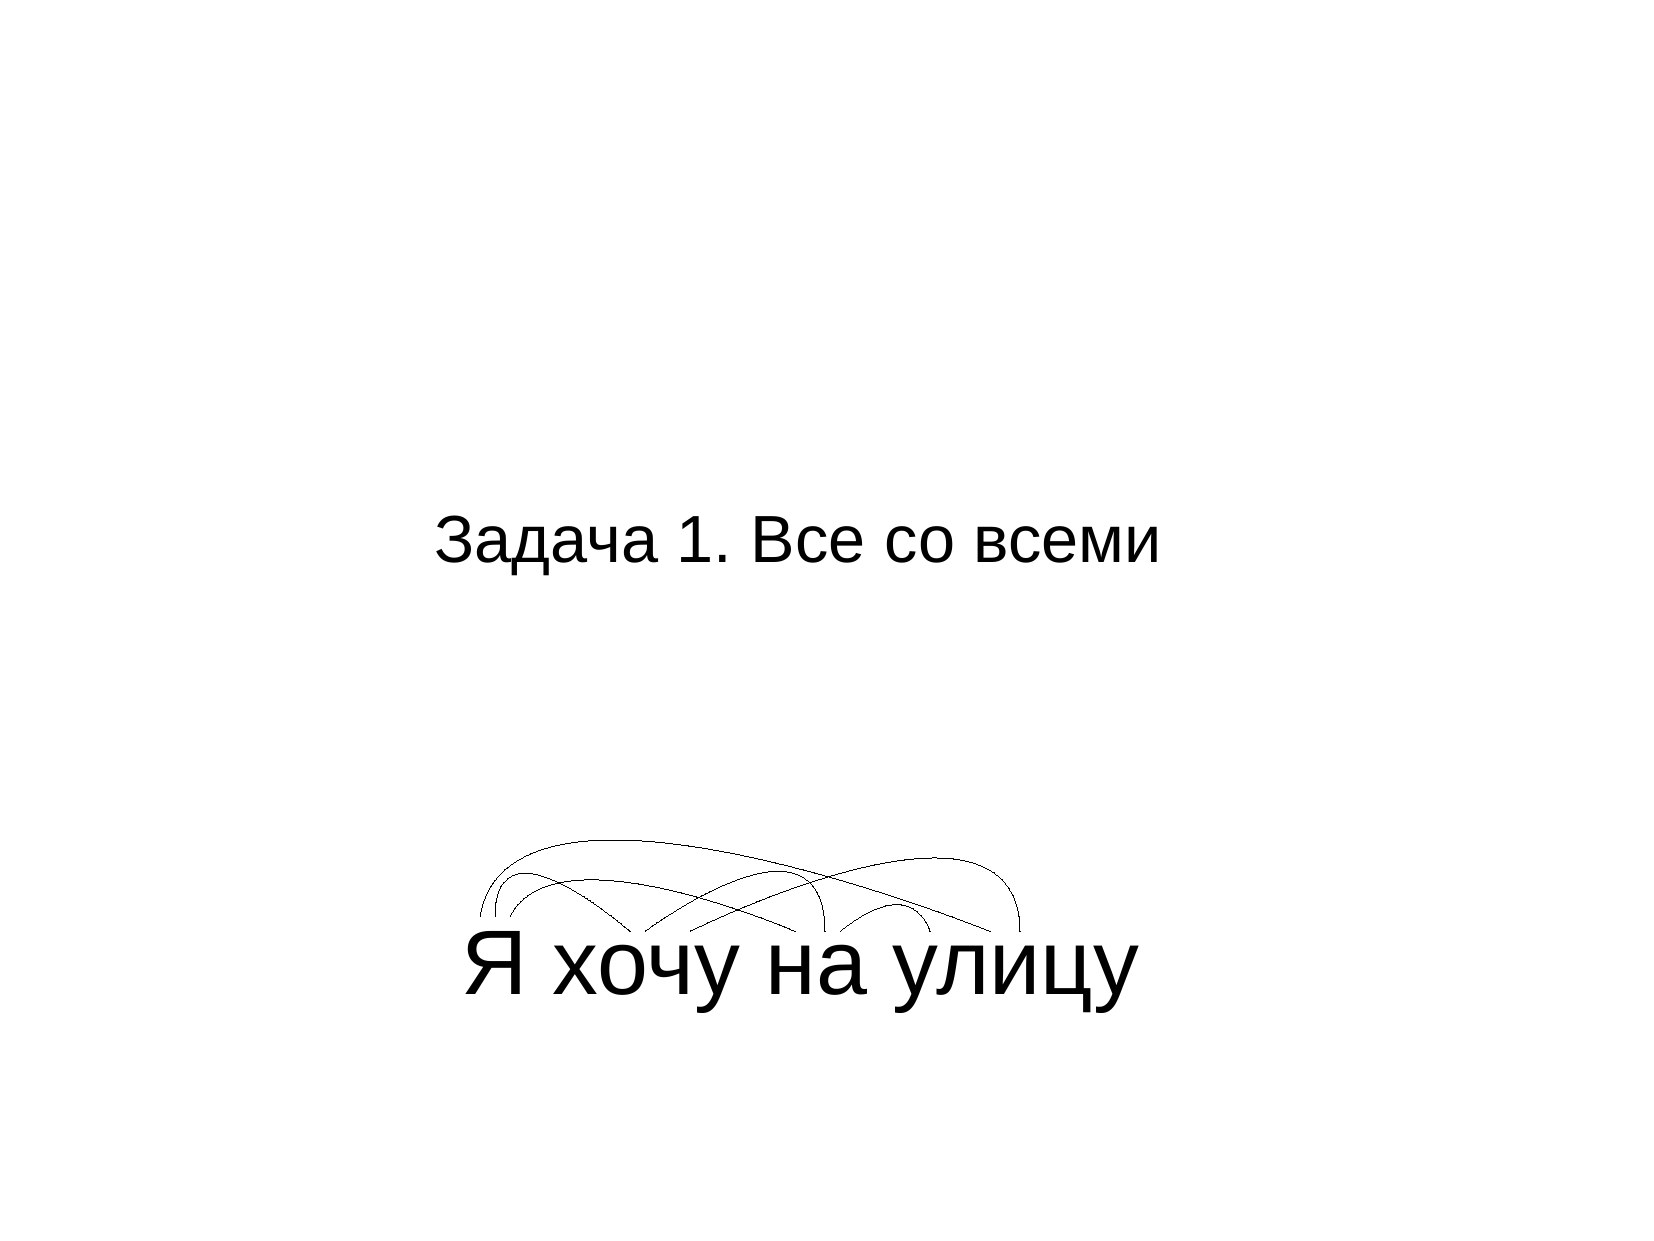

Задача 1. Все со всеми
Я хочу на улицу